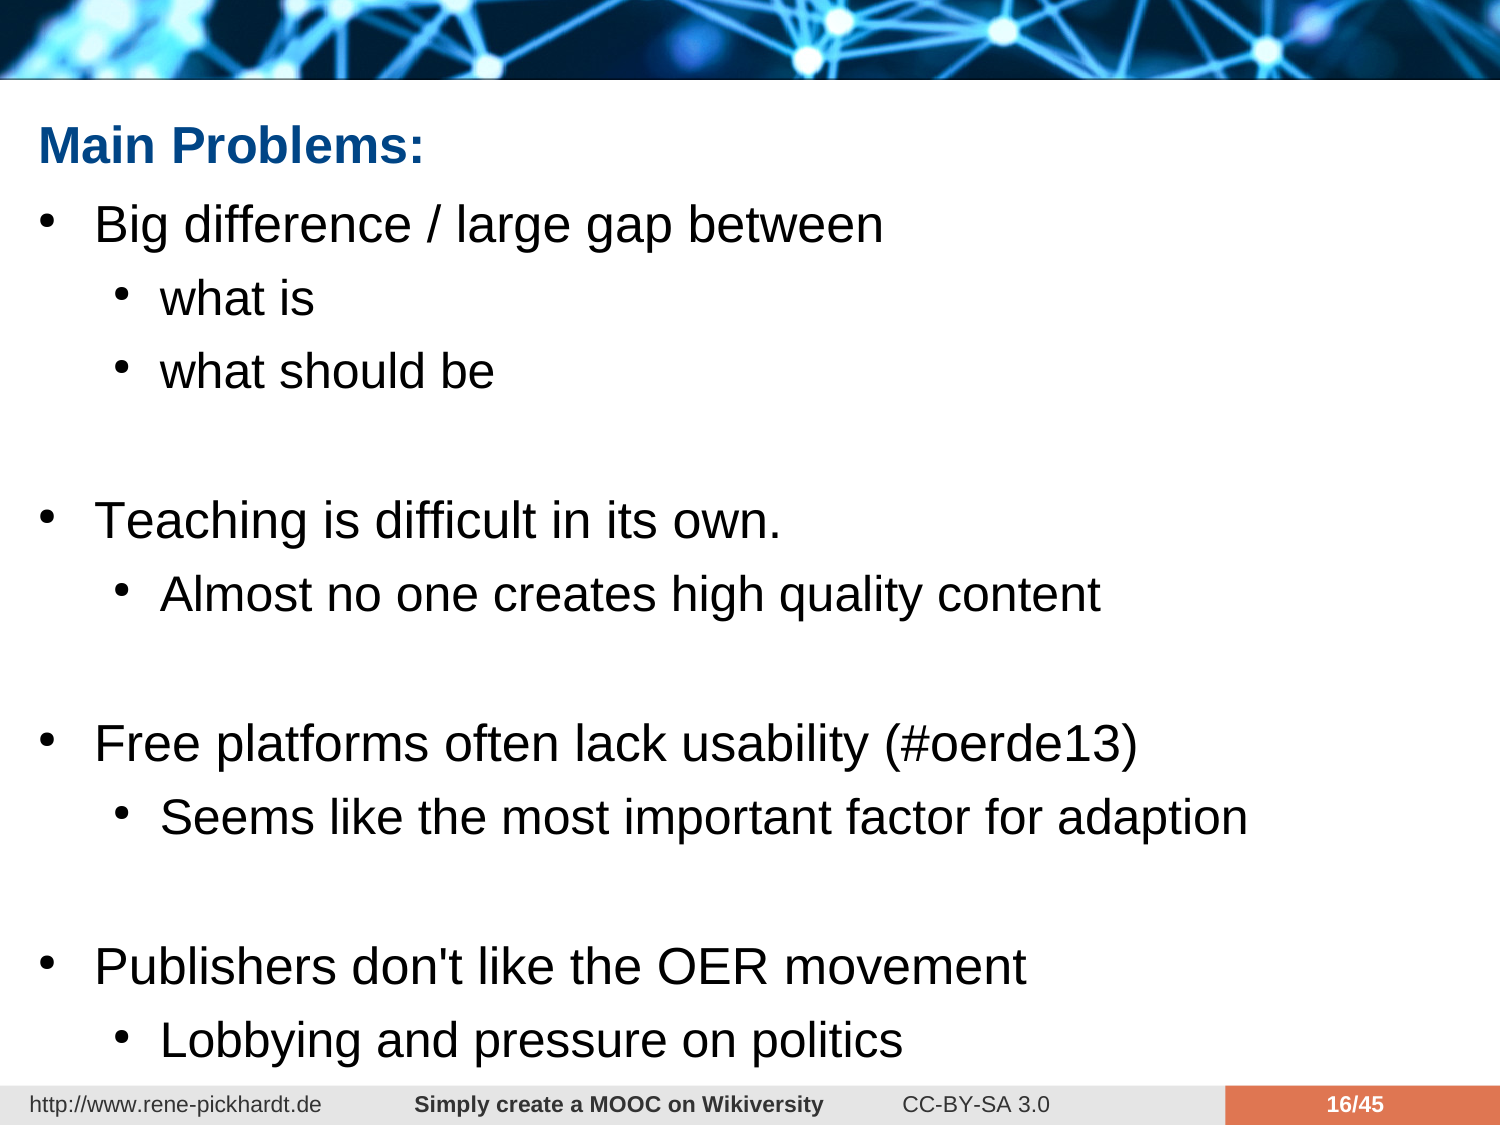

# Main Problems:
Big difference / large gap between
what is
what should be
Teaching is difficult in its own.
Almost no one creates high quality content
Free platforms often lack usability (#oerde13)
Seems like the most important factor for adaption
Publishers don't like the OER movement
Lobbying and pressure on politics